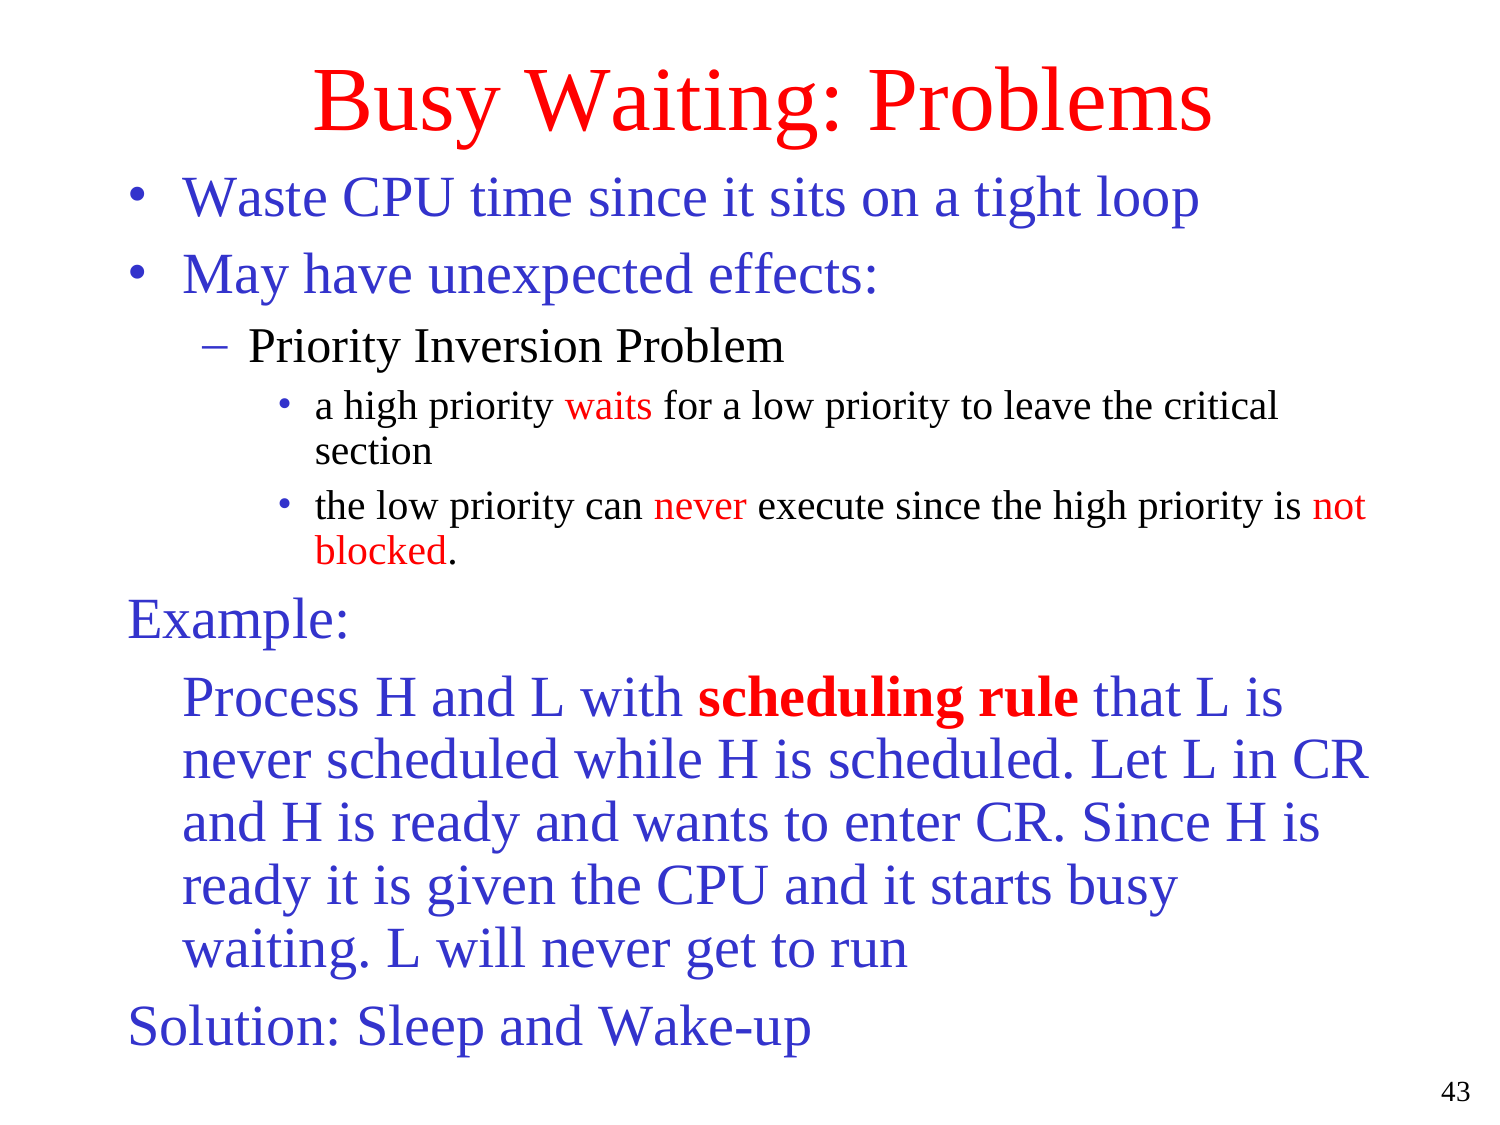

Busy Waiting: Problems
Waste CPU time since it sits on a tight loop
May have unexpected effects:
Priority Inversion Problem
a high priority waits for a low priority to leave the critical section
the low priority can never execute since the high priority is not blocked.
Example:
	Process H and L with scheduling rule that L is never scheduled while H is scheduled. Let L in CR and H is ready and wants to enter CR. Since H is ready it is given the CPU and it starts busy waiting. L will never get to run
Solution: Sleep and Wake-up